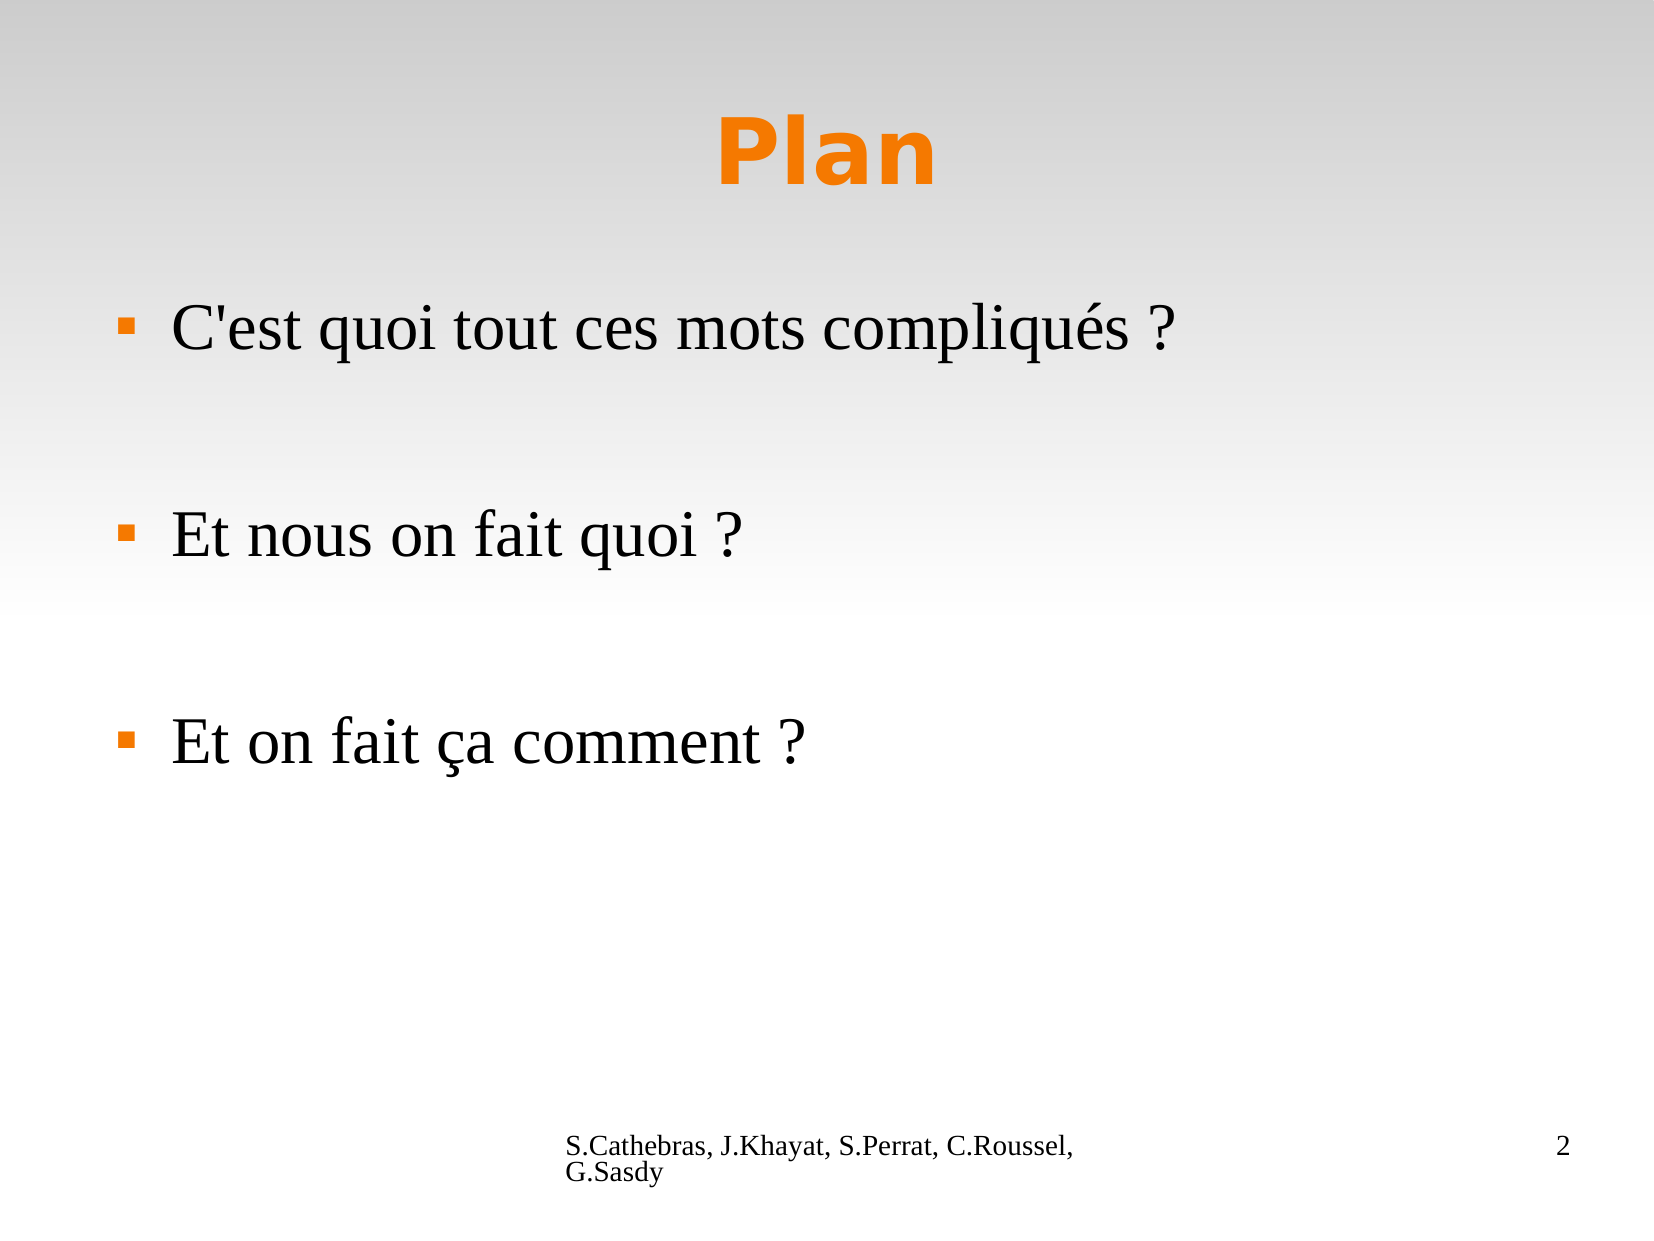

# Plan
C'est quoi tout ces mots compliqués ?
Et nous on fait quoi ?
Et on fait ça comment ?
S.Cathebras, J.Khayat, S.Perrat, C.Roussel, G.Sasdy
2